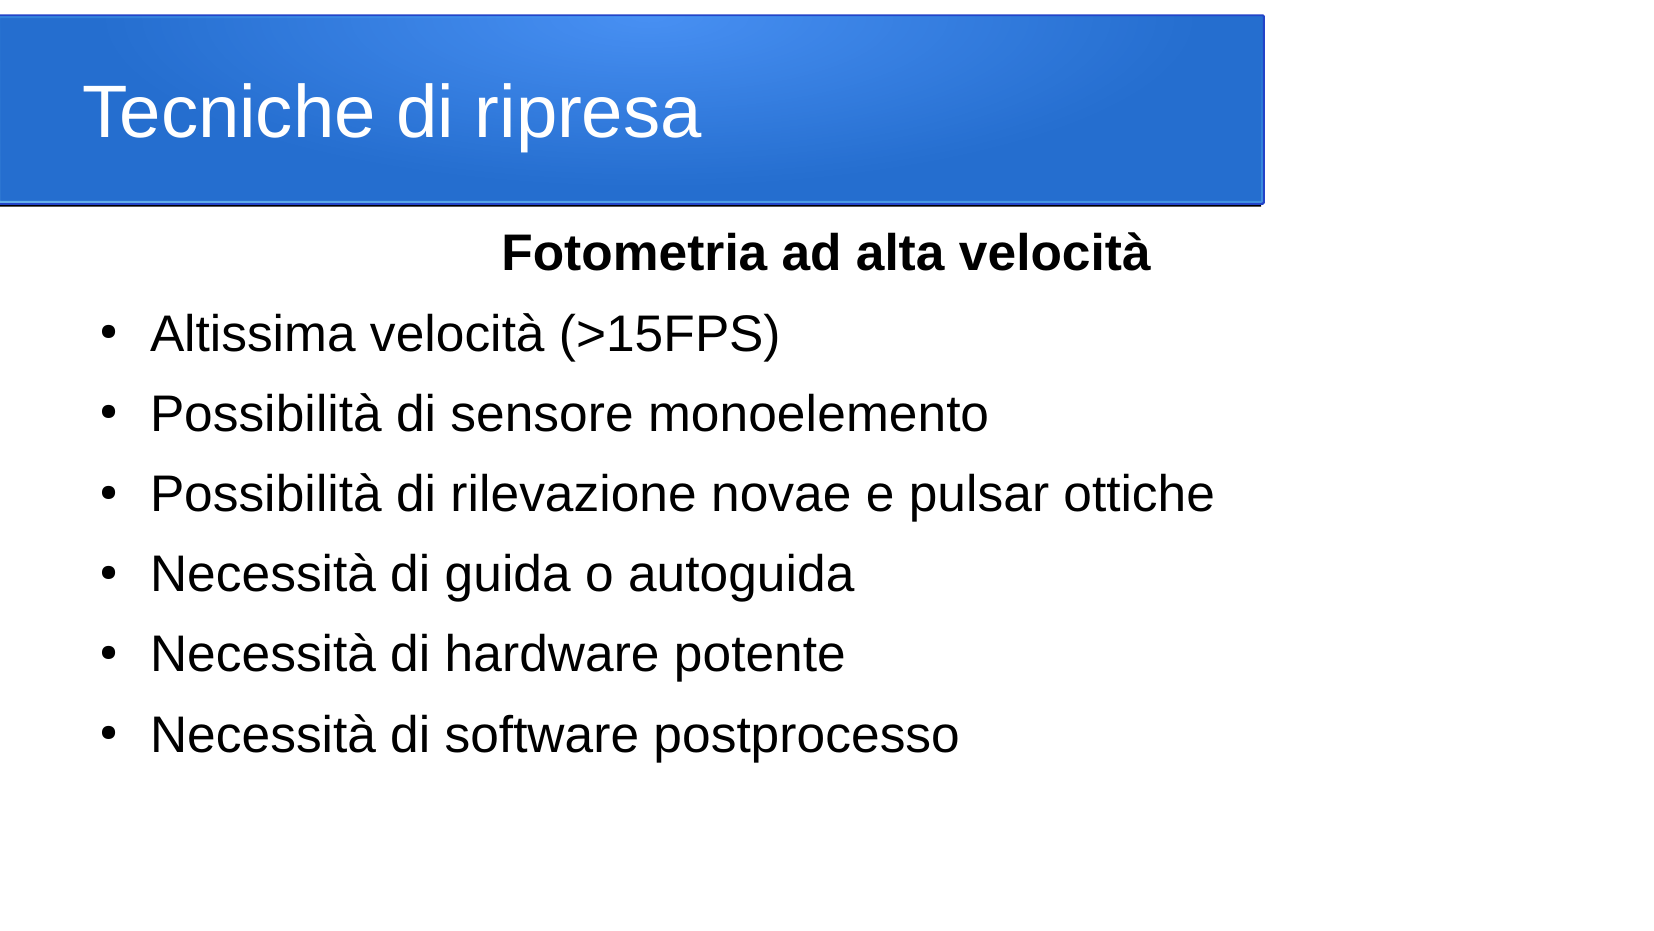

# Tecniche di ripresa
Fotometria ad alta velocità
Altissima velocità (>15FPS)
Possibilità di sensore monoelemento
Possibilità di rilevazione novae e pulsar ottiche
Necessità di guida o autoguida
Necessità di hardware potente
Necessità di software postprocesso